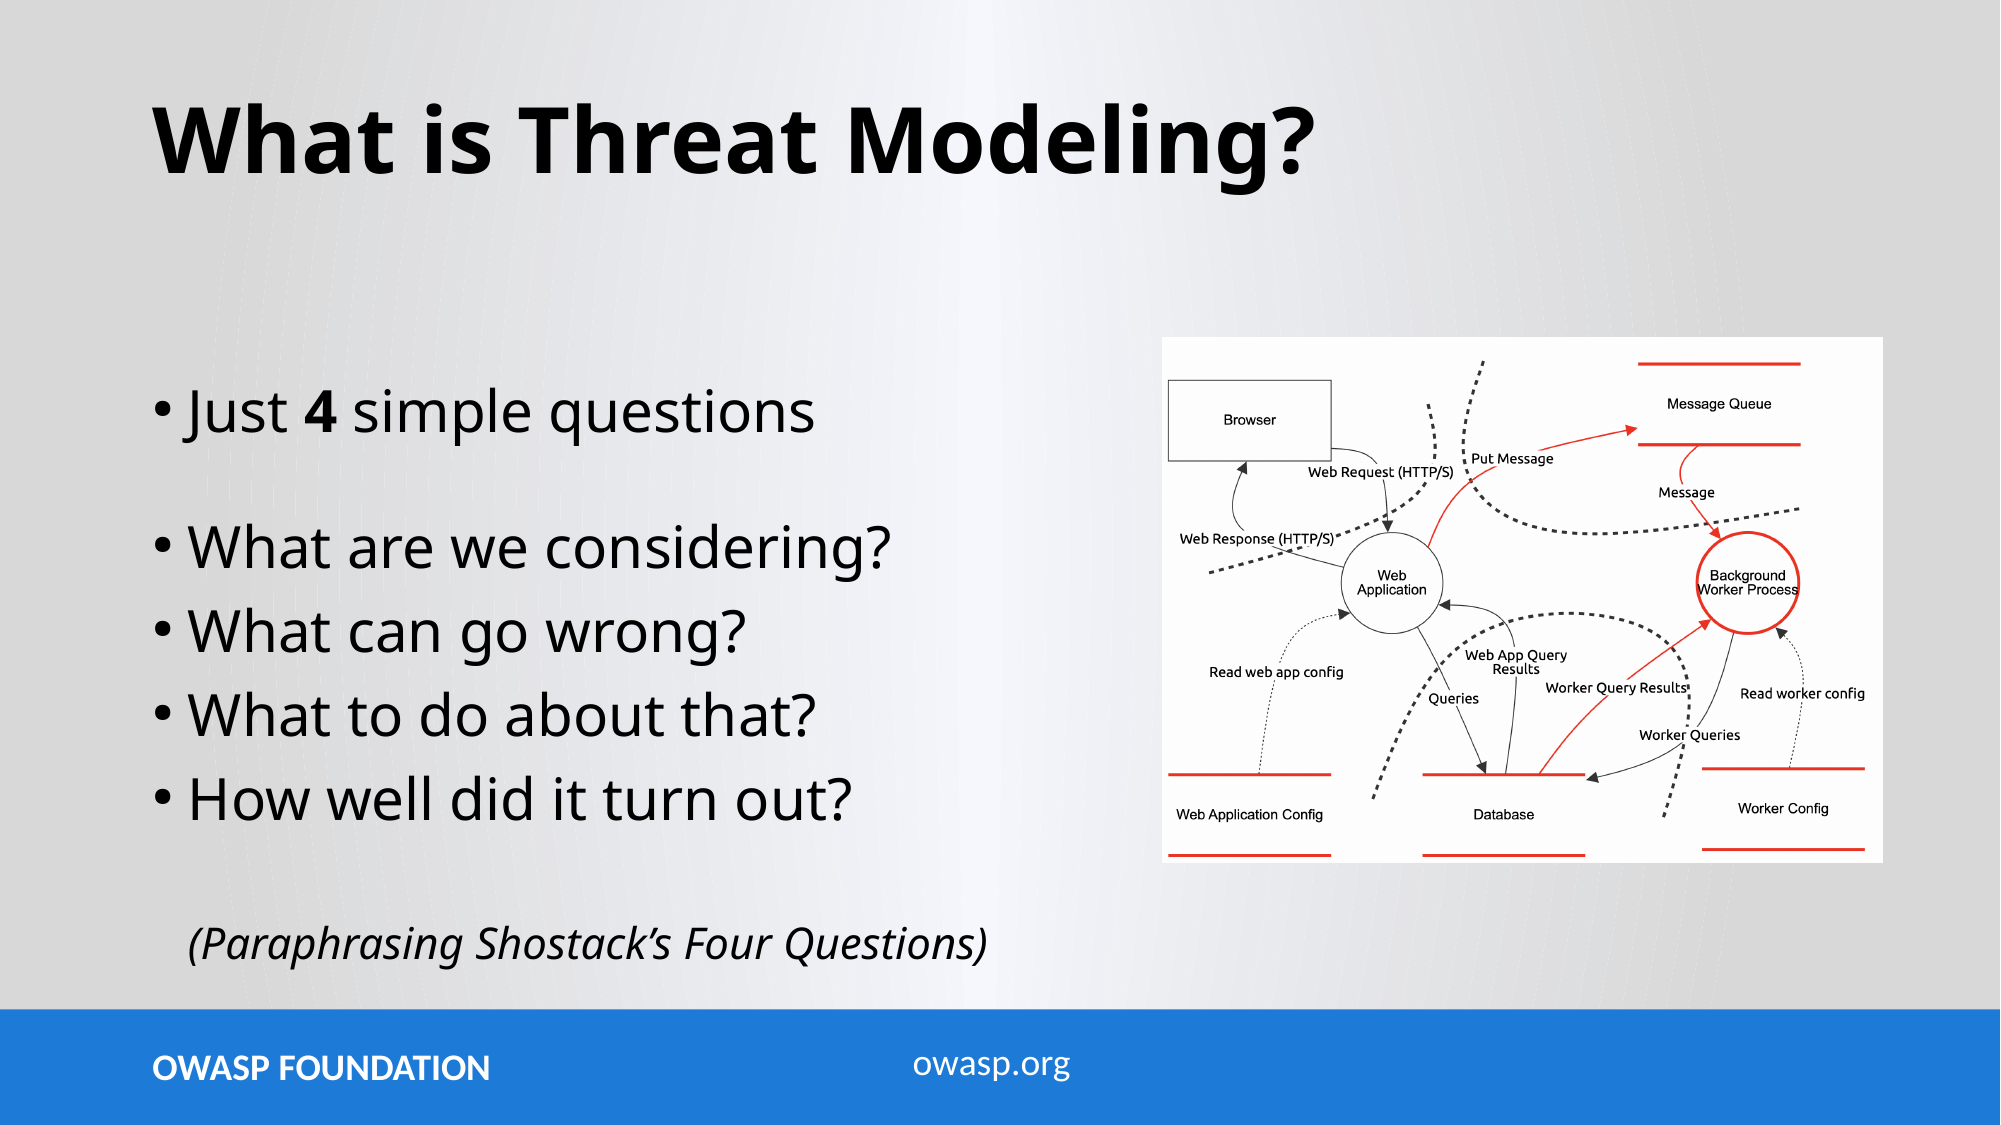

# What is Threat Modeling?
Just 4 simple questions
What are we considering?
What can go wrong?
What to do about that?
How well did it turn out?
(Paraphrasing Shostack’s Four Questions)